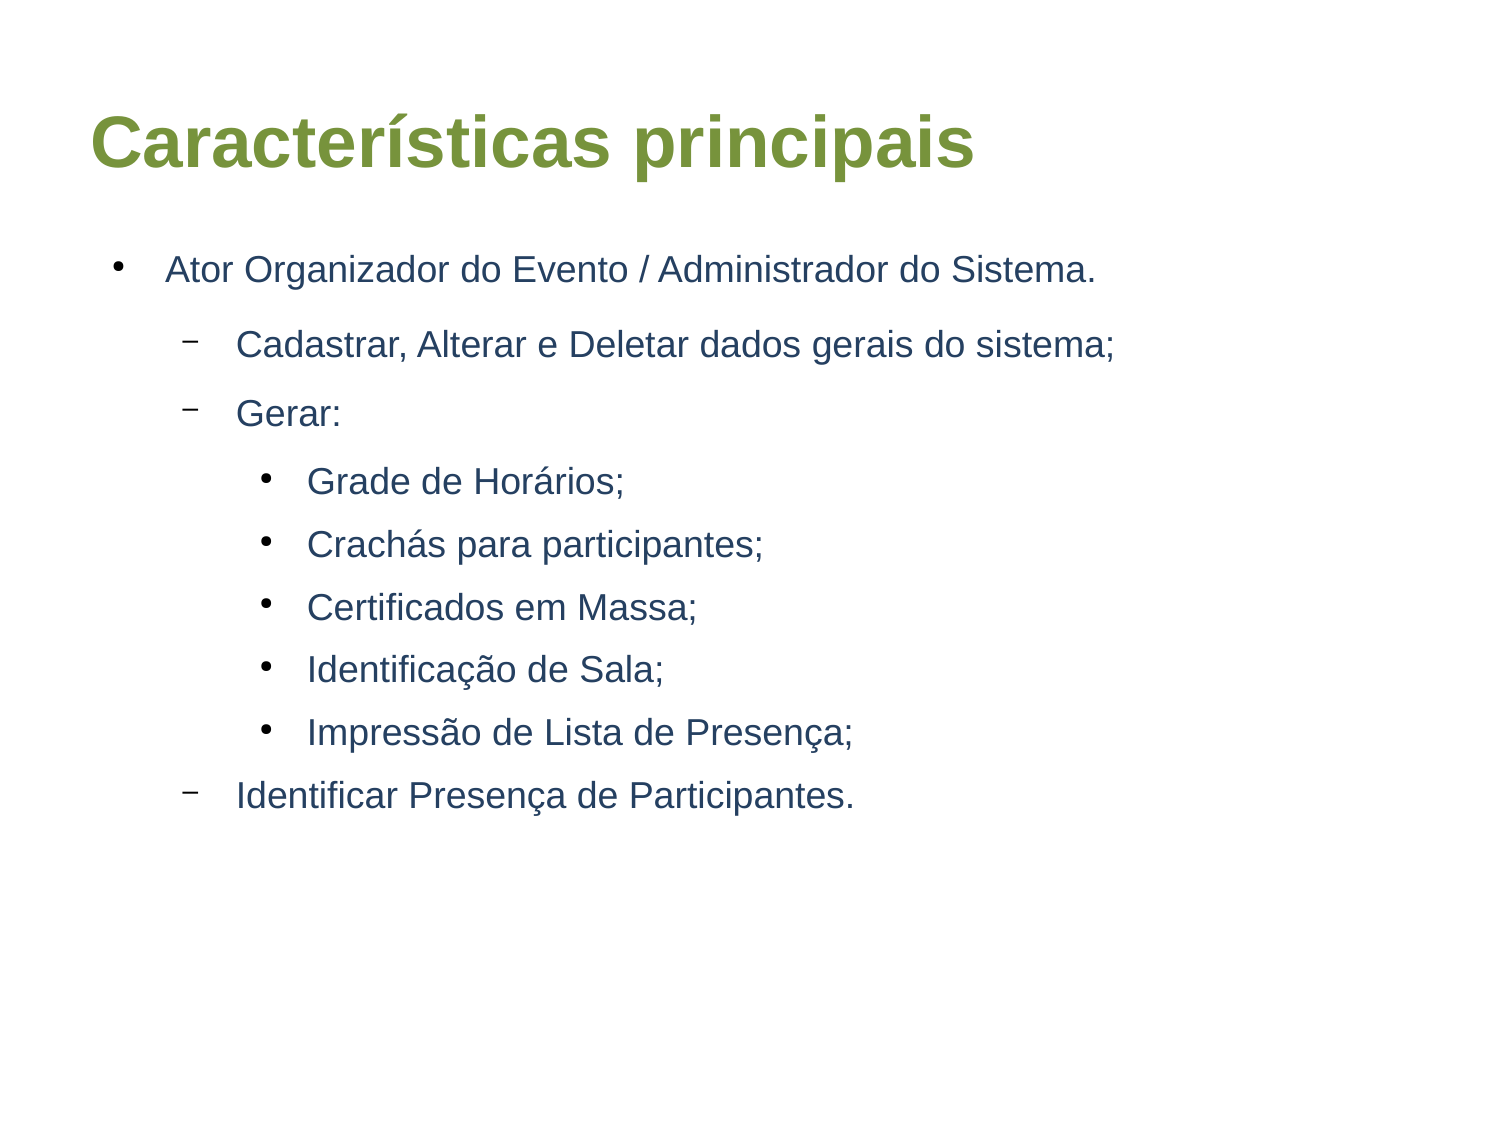

# Características principais
Ator Organizador do Evento / Administrador do Sistema.
Cadastrar, Alterar e Deletar dados gerais do sistema;
Gerar:
Grade de Horários;
Crachás para participantes;
Certificados em Massa;
Identificação de Sala;
Impressão de Lista de Presença;
Identificar Presença de Participantes.